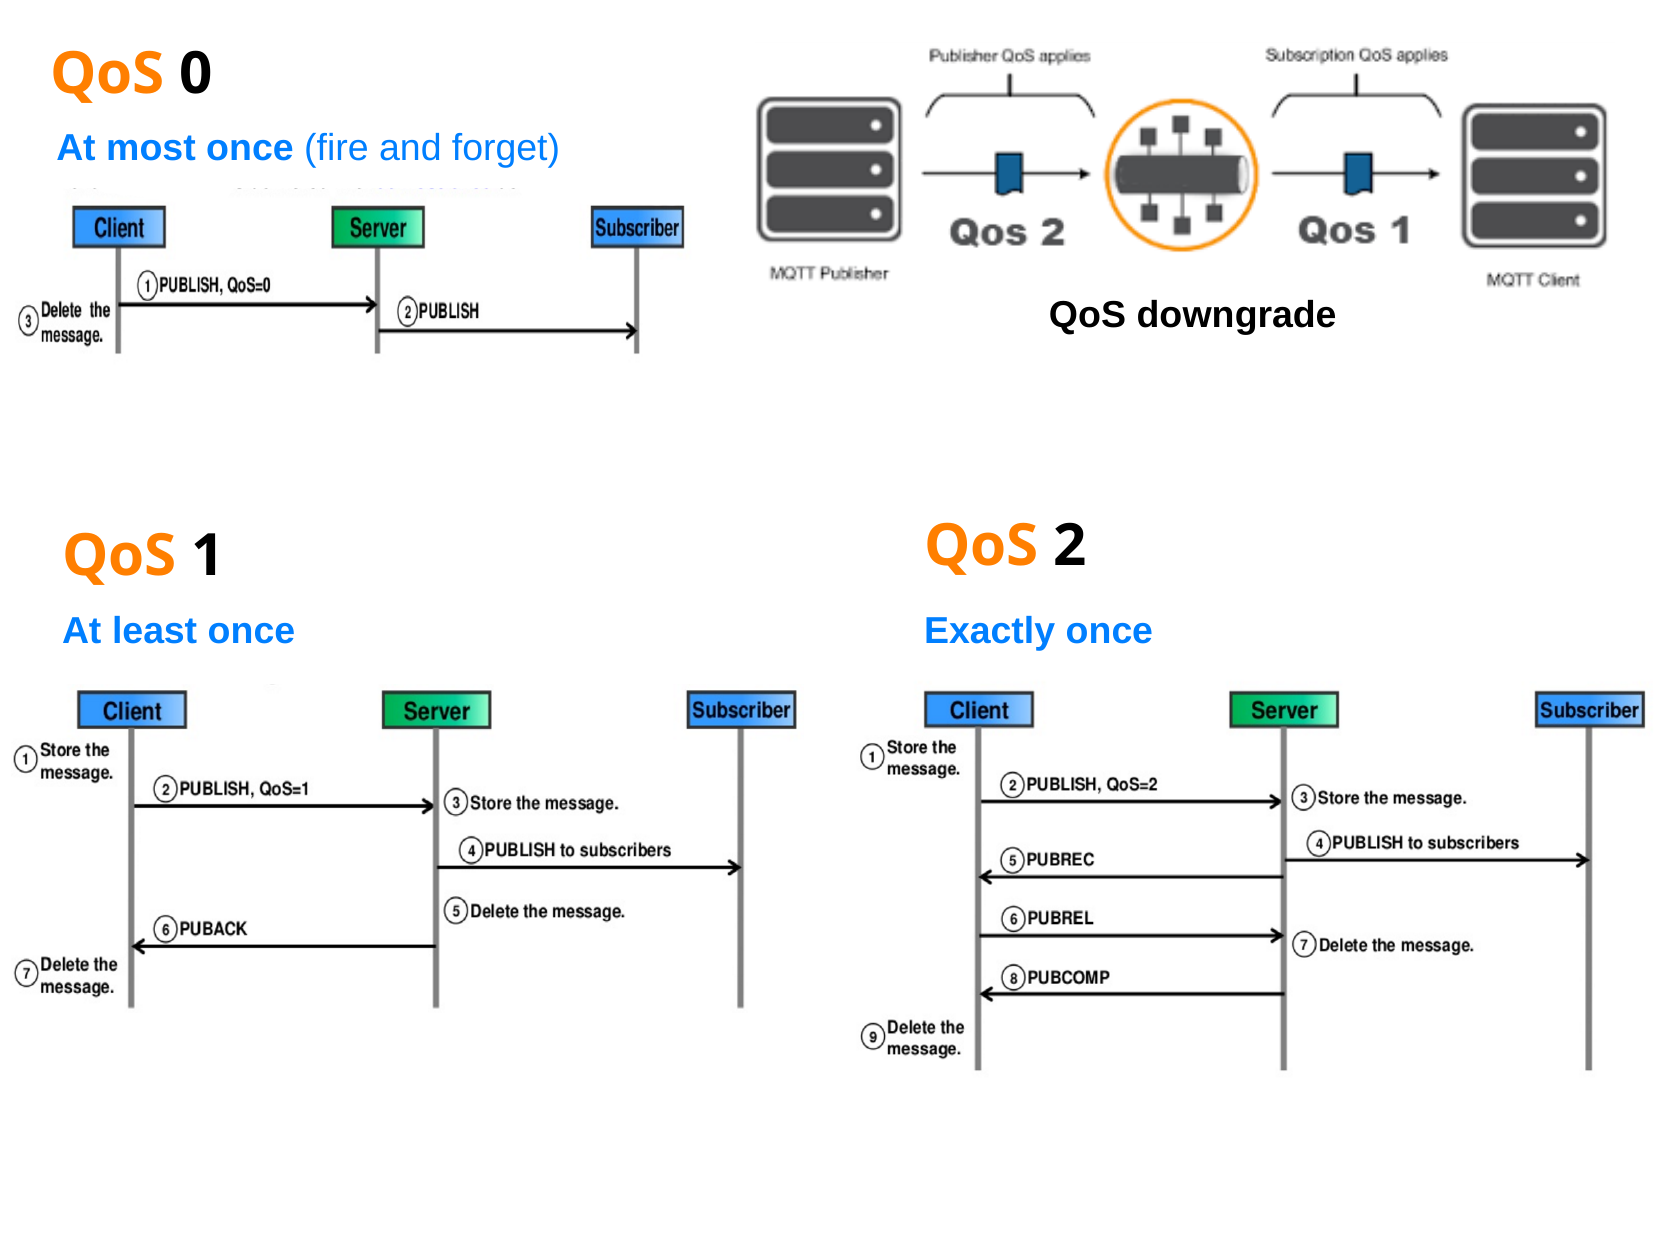

QoS 0
At most once (fire and forget)
QoS downgrade
QoS 2
QoS 1
At least once
Exactly once